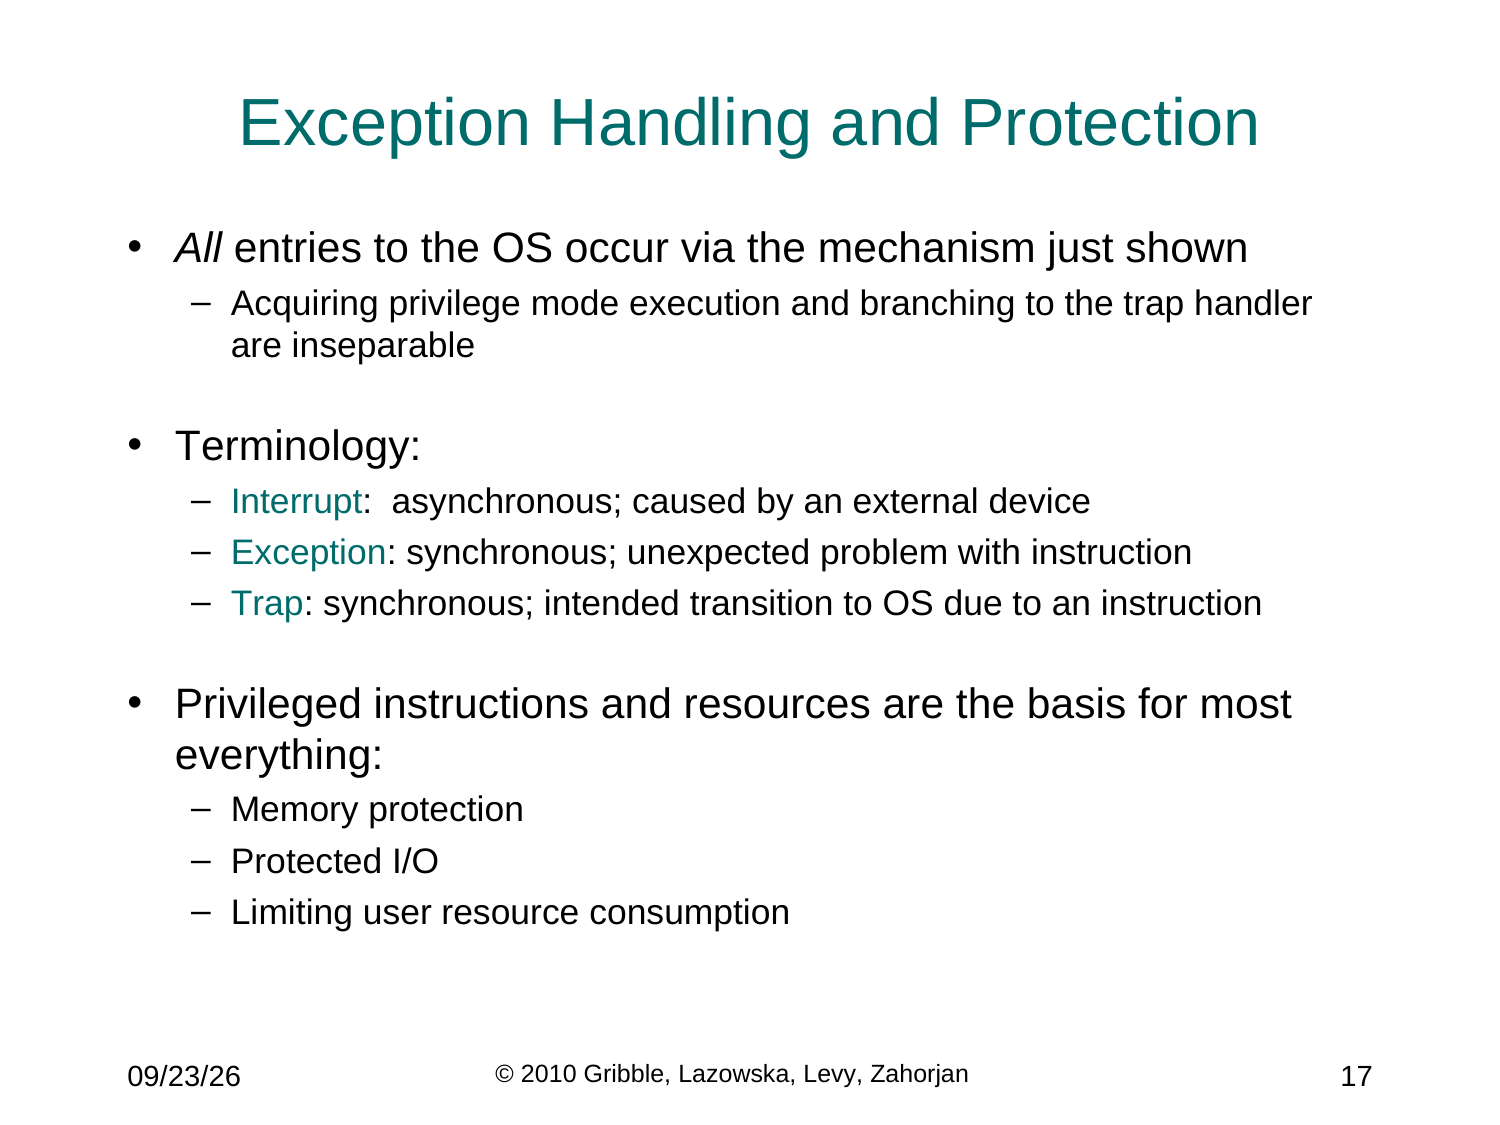

# Exception Handling and Protection
All entries to the OS occur via the mechanism just shown
Acquiring privilege mode execution and branching to the trap handler are inseparable
Terminology:
Interrupt: asynchronous; caused by an external device
Exception: synchronous; unexpected problem with instruction
Trap: synchronous; intended transition to OS due to an instruction
Privileged instructions and resources are the basis for most everything:
Memory protection
Protected I/O
Limiting user resource consumption
17